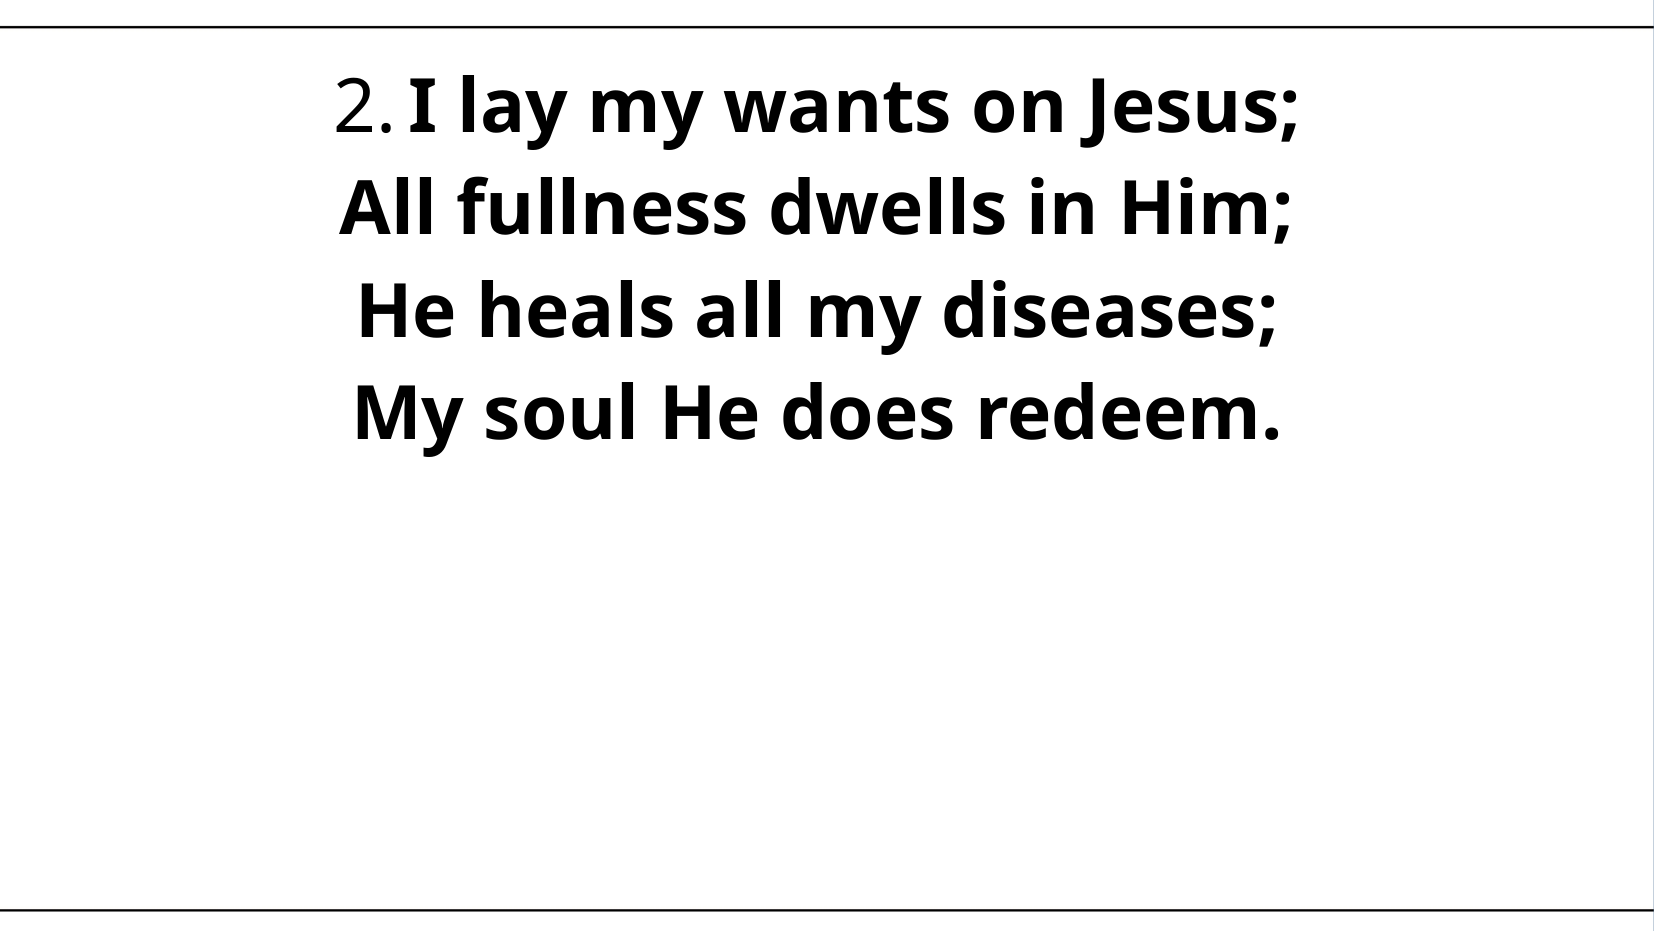

2.	I lay my wants on Jesus;
All fullness dwells in Him;
He heals all my diseases;
My soul He does redeem.